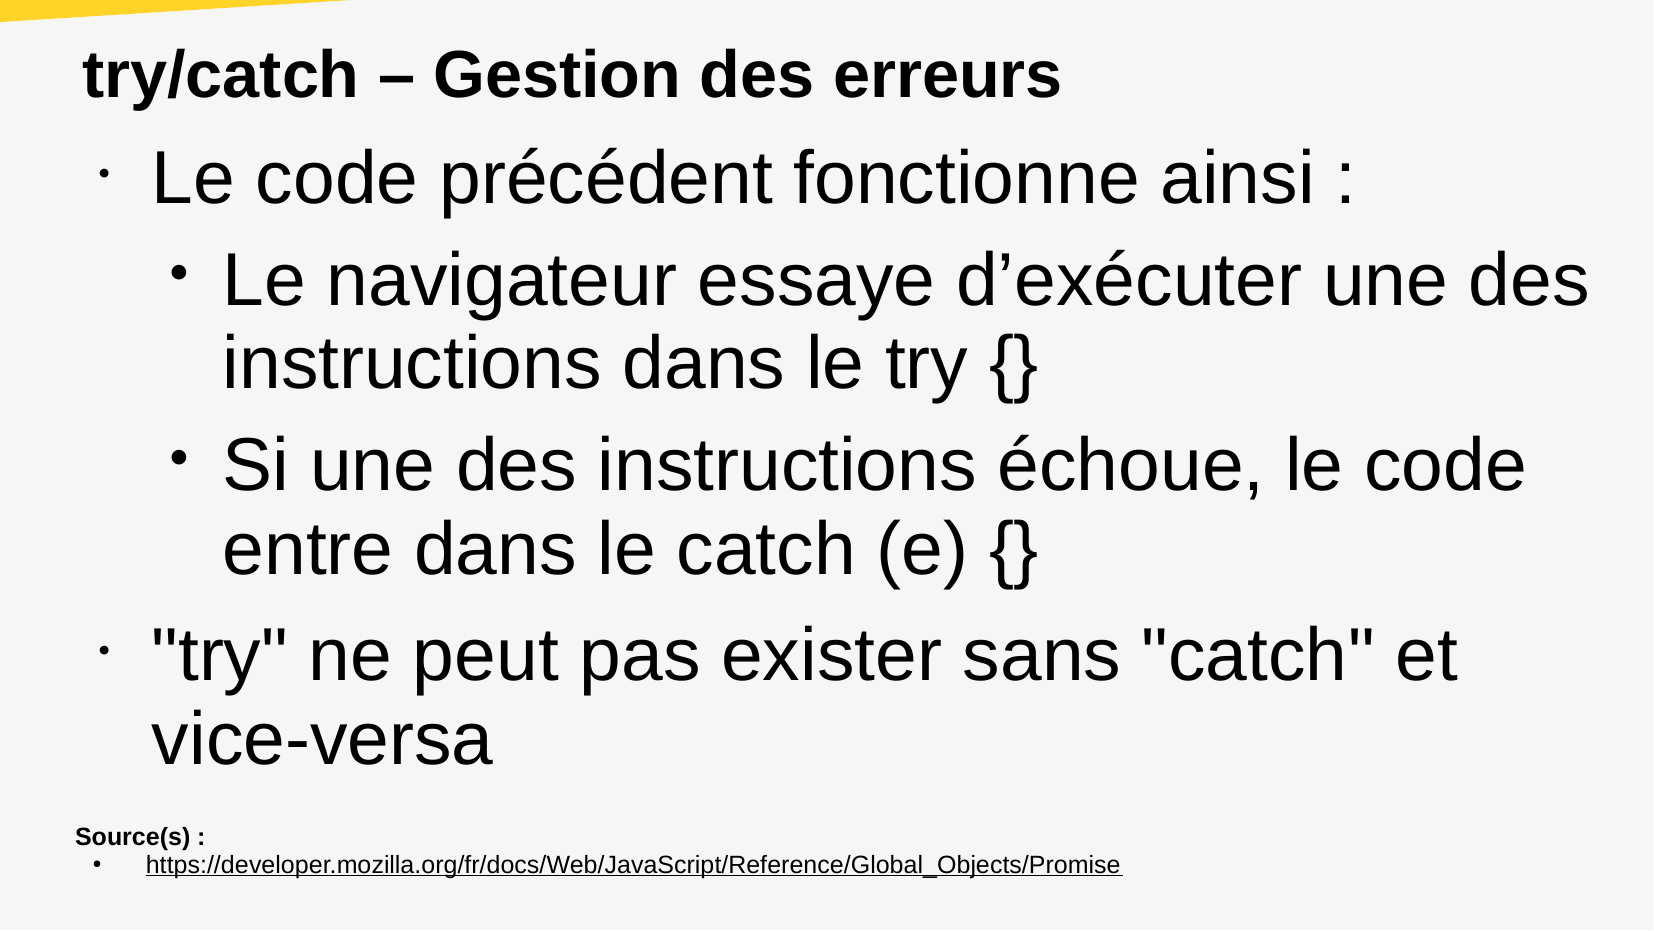

# try/catch – Gestion des erreurs
Le code précédent fonctionne ainsi :
Le navigateur essaye d’exécuter une des instructions dans le try {}
Si une des instructions échoue, le code entre dans le catch (e) {}
"try" ne peut pas exister sans "catch" et vice-versa
Source(s) :
https://developer.mozilla.org/fr/docs/Web/JavaScript/Reference/Global_Objects/Promise